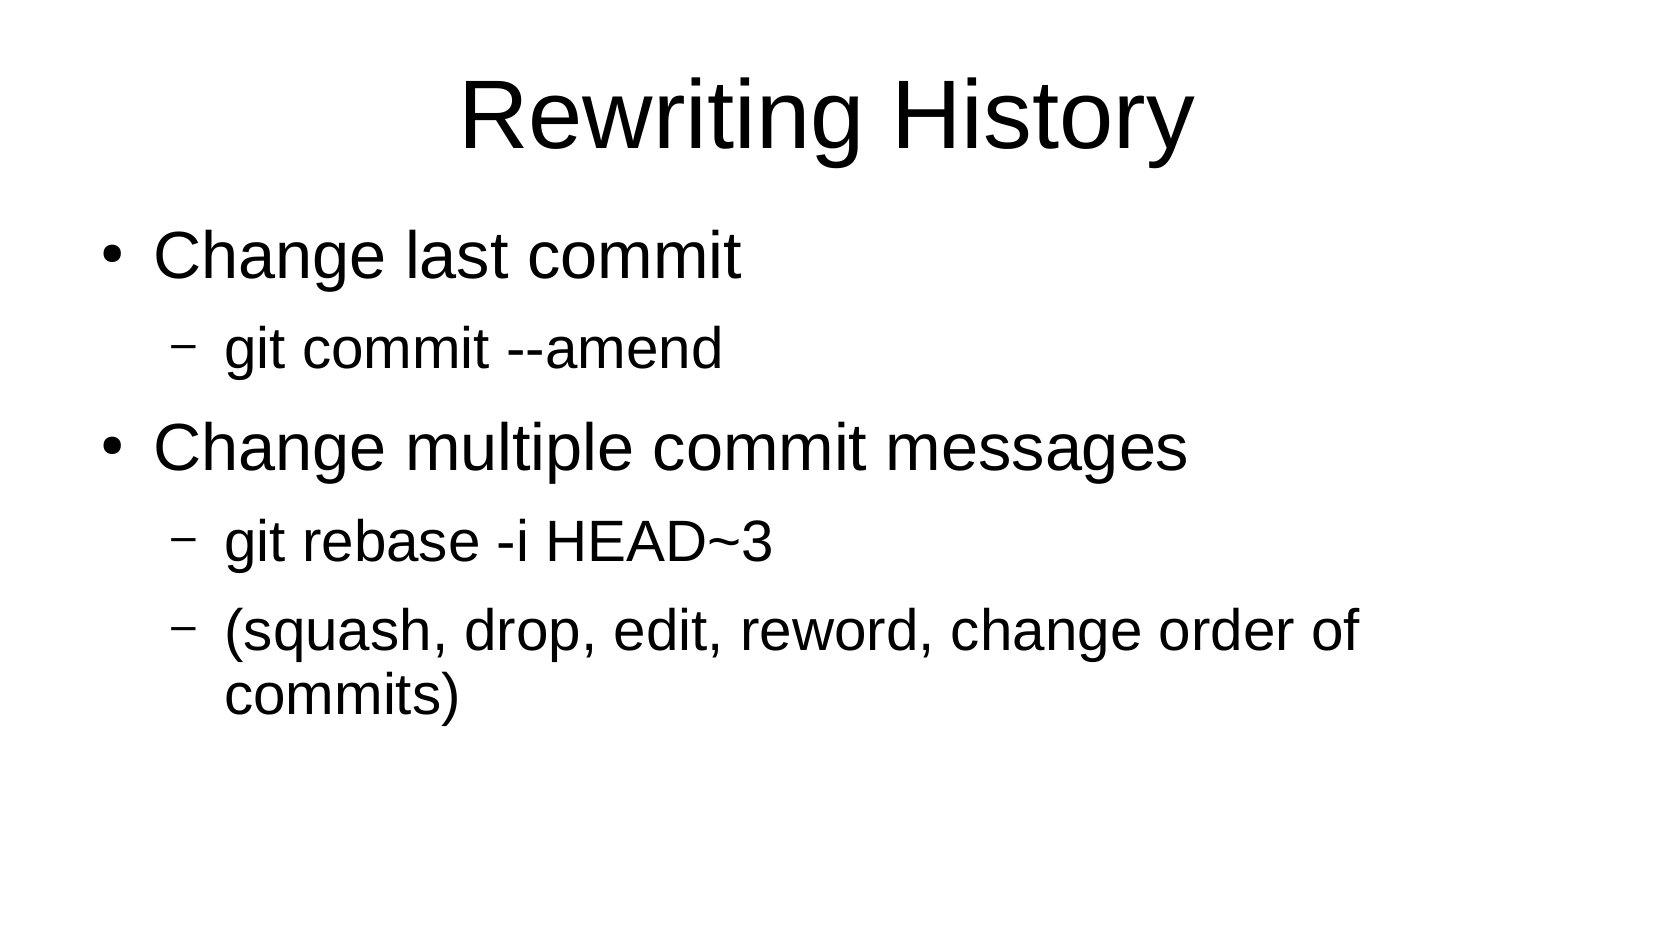

# Rewriting History
Change last commit
git commit --amend
Change multiple commit messages
git rebase -i HEAD~3
(squash, drop, edit, reword, change order of commits)